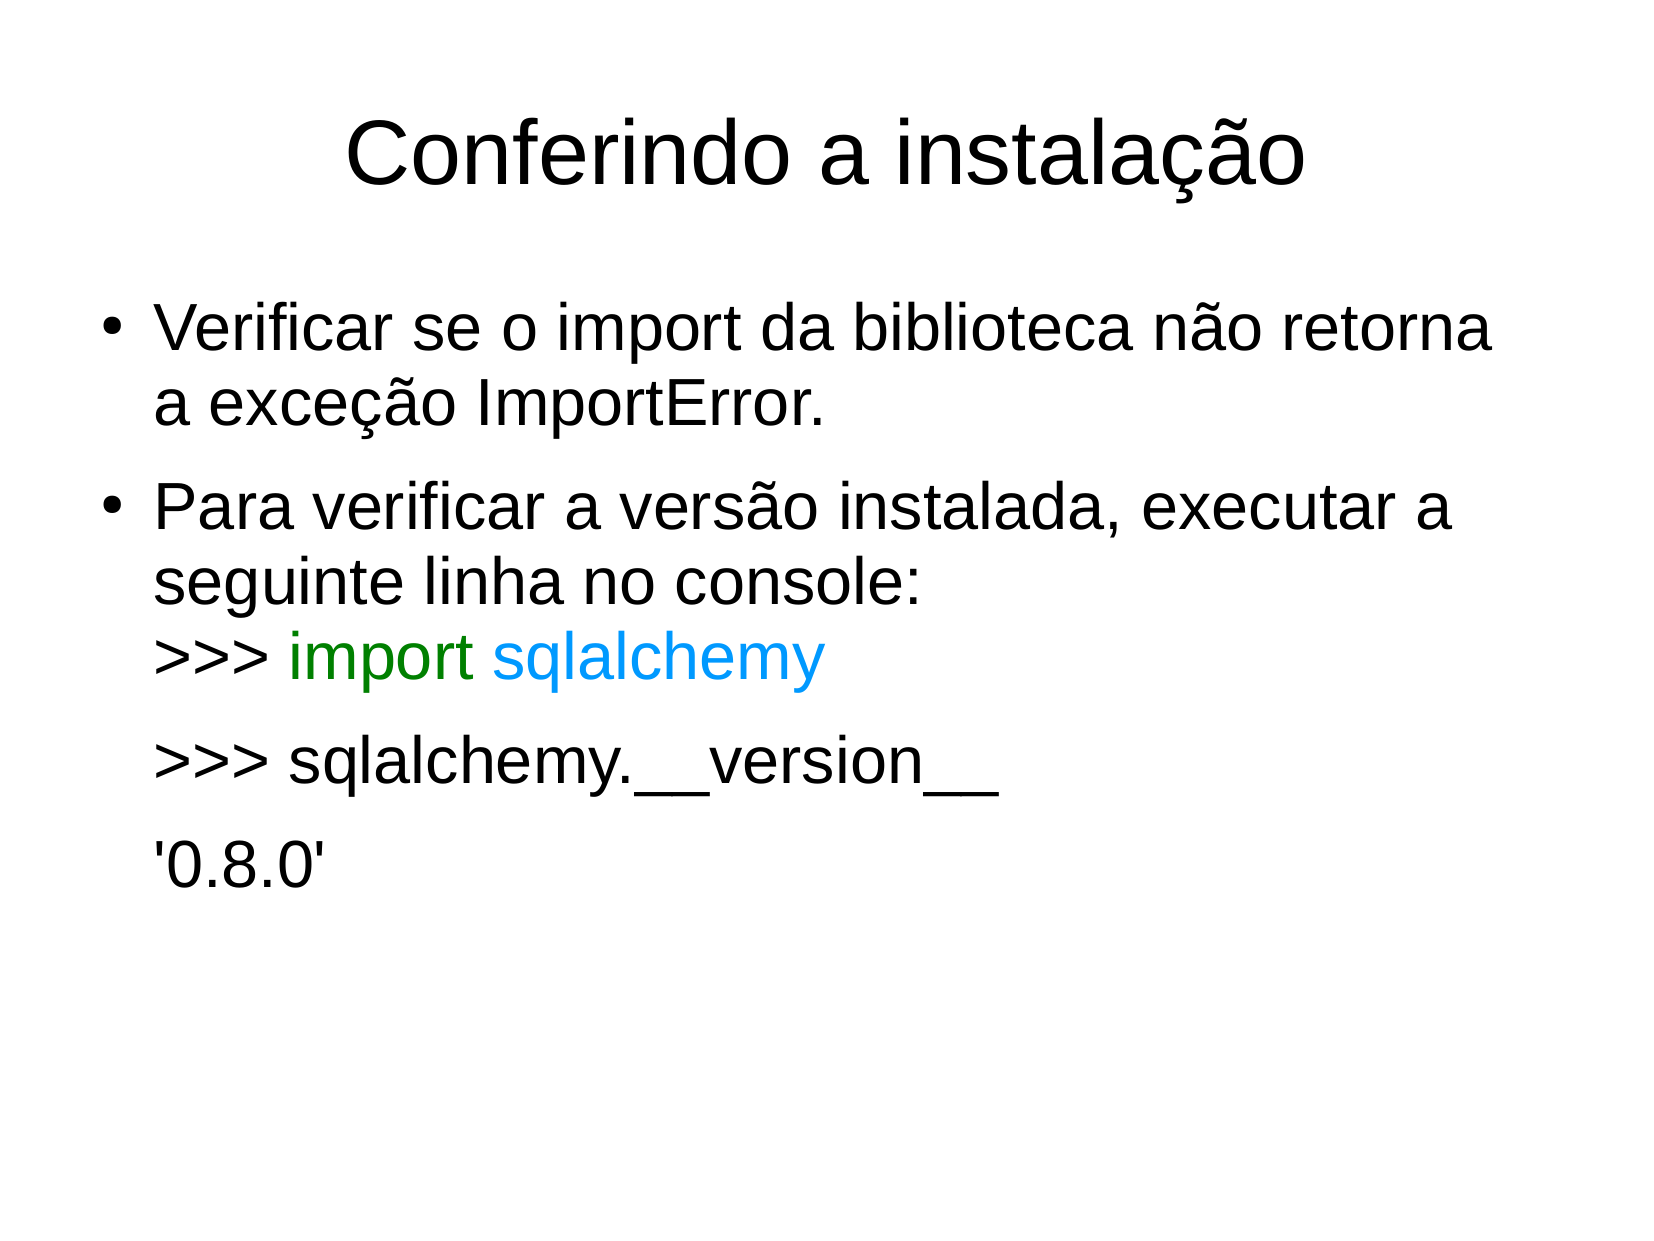

# Conferindo a instalação
Verificar se o import da biblioteca não retorna a exceção ImportError.
Para verificar a versão instalada, executar a seguinte linha no console:
>>> import sqlalchemy
>>> sqlalchemy.__version__
'0.8.0'